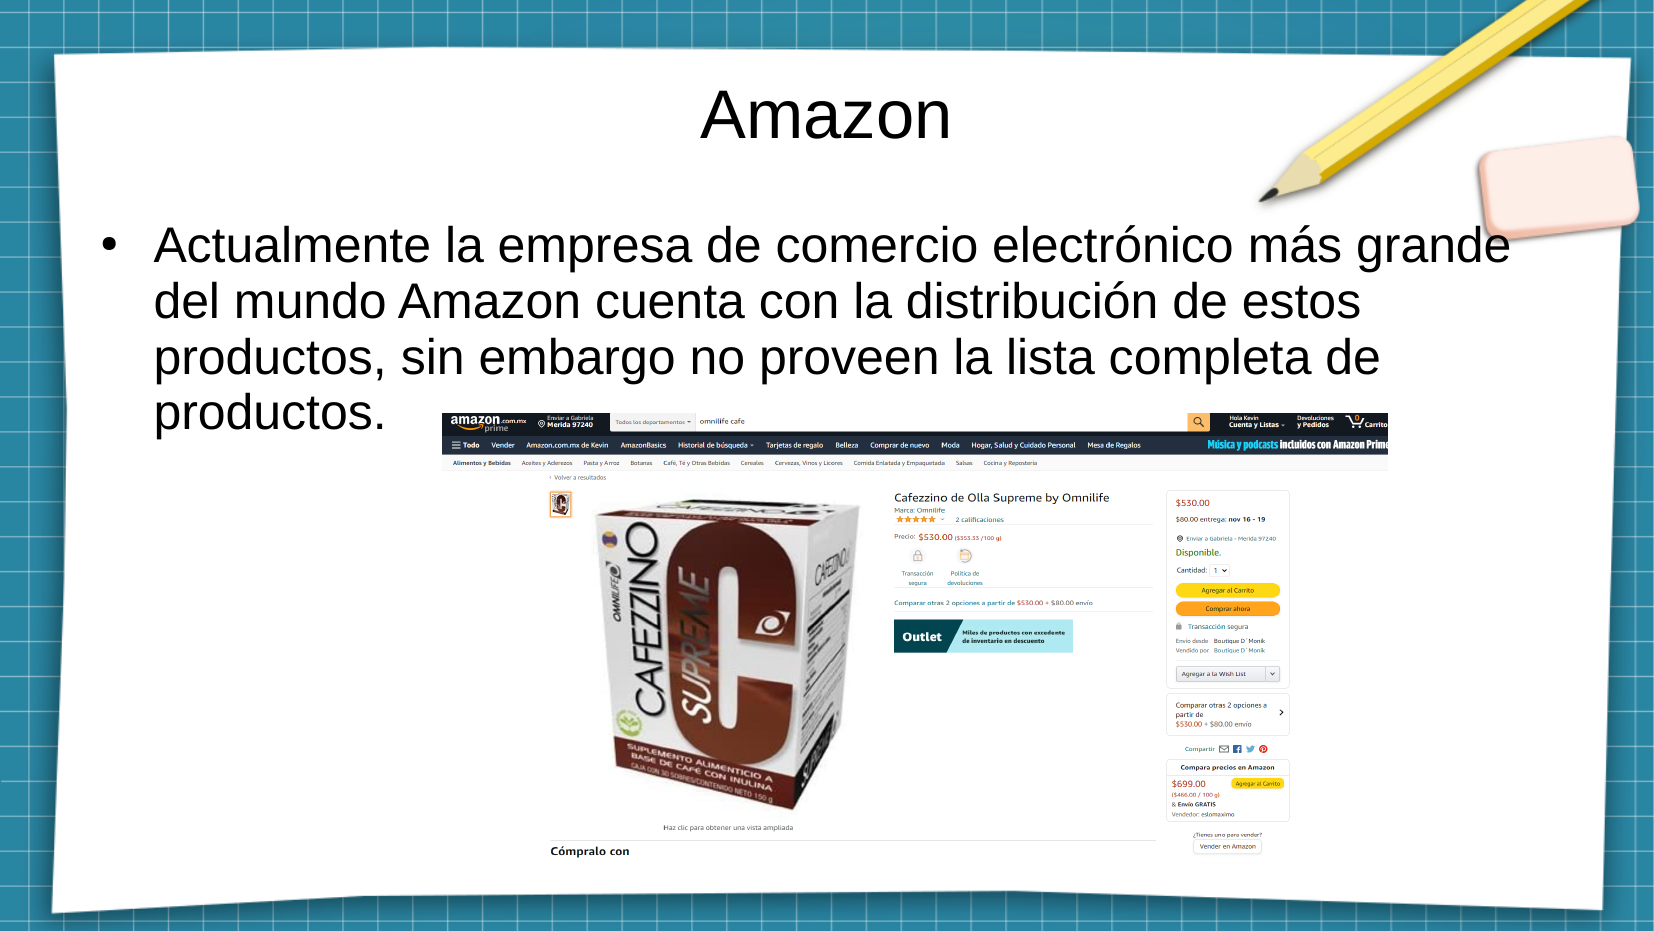

# Amazon
Actualmente la empresa de comercio electrónico más grande del mundo Amazon cuenta con la distribución de estos productos, sin embargo no proveen la lista completa de productos.